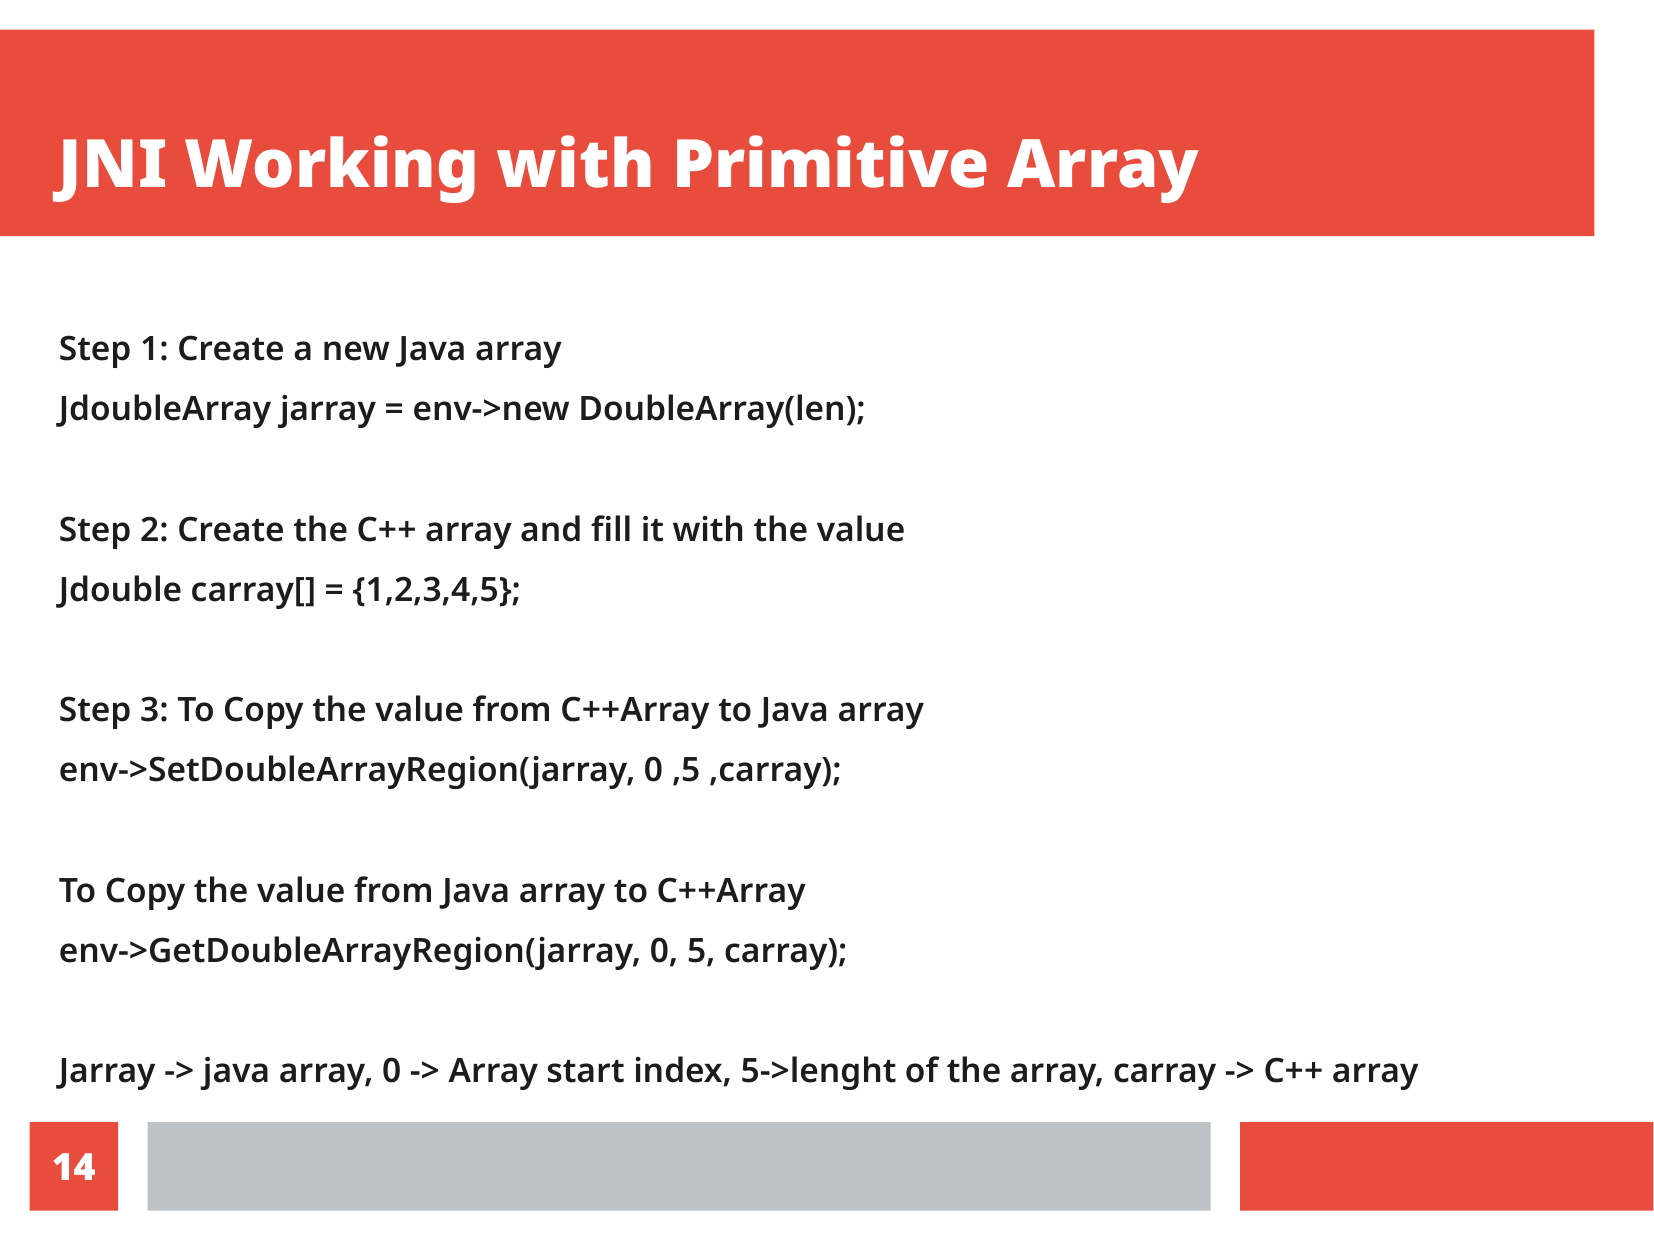

# JNI Working with Primitive Array
Step 1: Create a new Java array
JdoubleArray jarray = env->new DoubleArray(len);
Step 2: Create the C++ array and fill it with the value
Jdouble carray[] = {1,2,3,4,5};
Step 3: To Copy the value from C++Array to Java array
env->SetDoubleArrayRegion(jarray, 0 ,5 ,carray);
To Copy the value from Java array to C++Array
env->GetDoubleArrayRegion(jarray, 0, 5, carray);
Jarray -> java array, 0 -> Array start index, 5->lenght of the array, carray -> C++ array
14